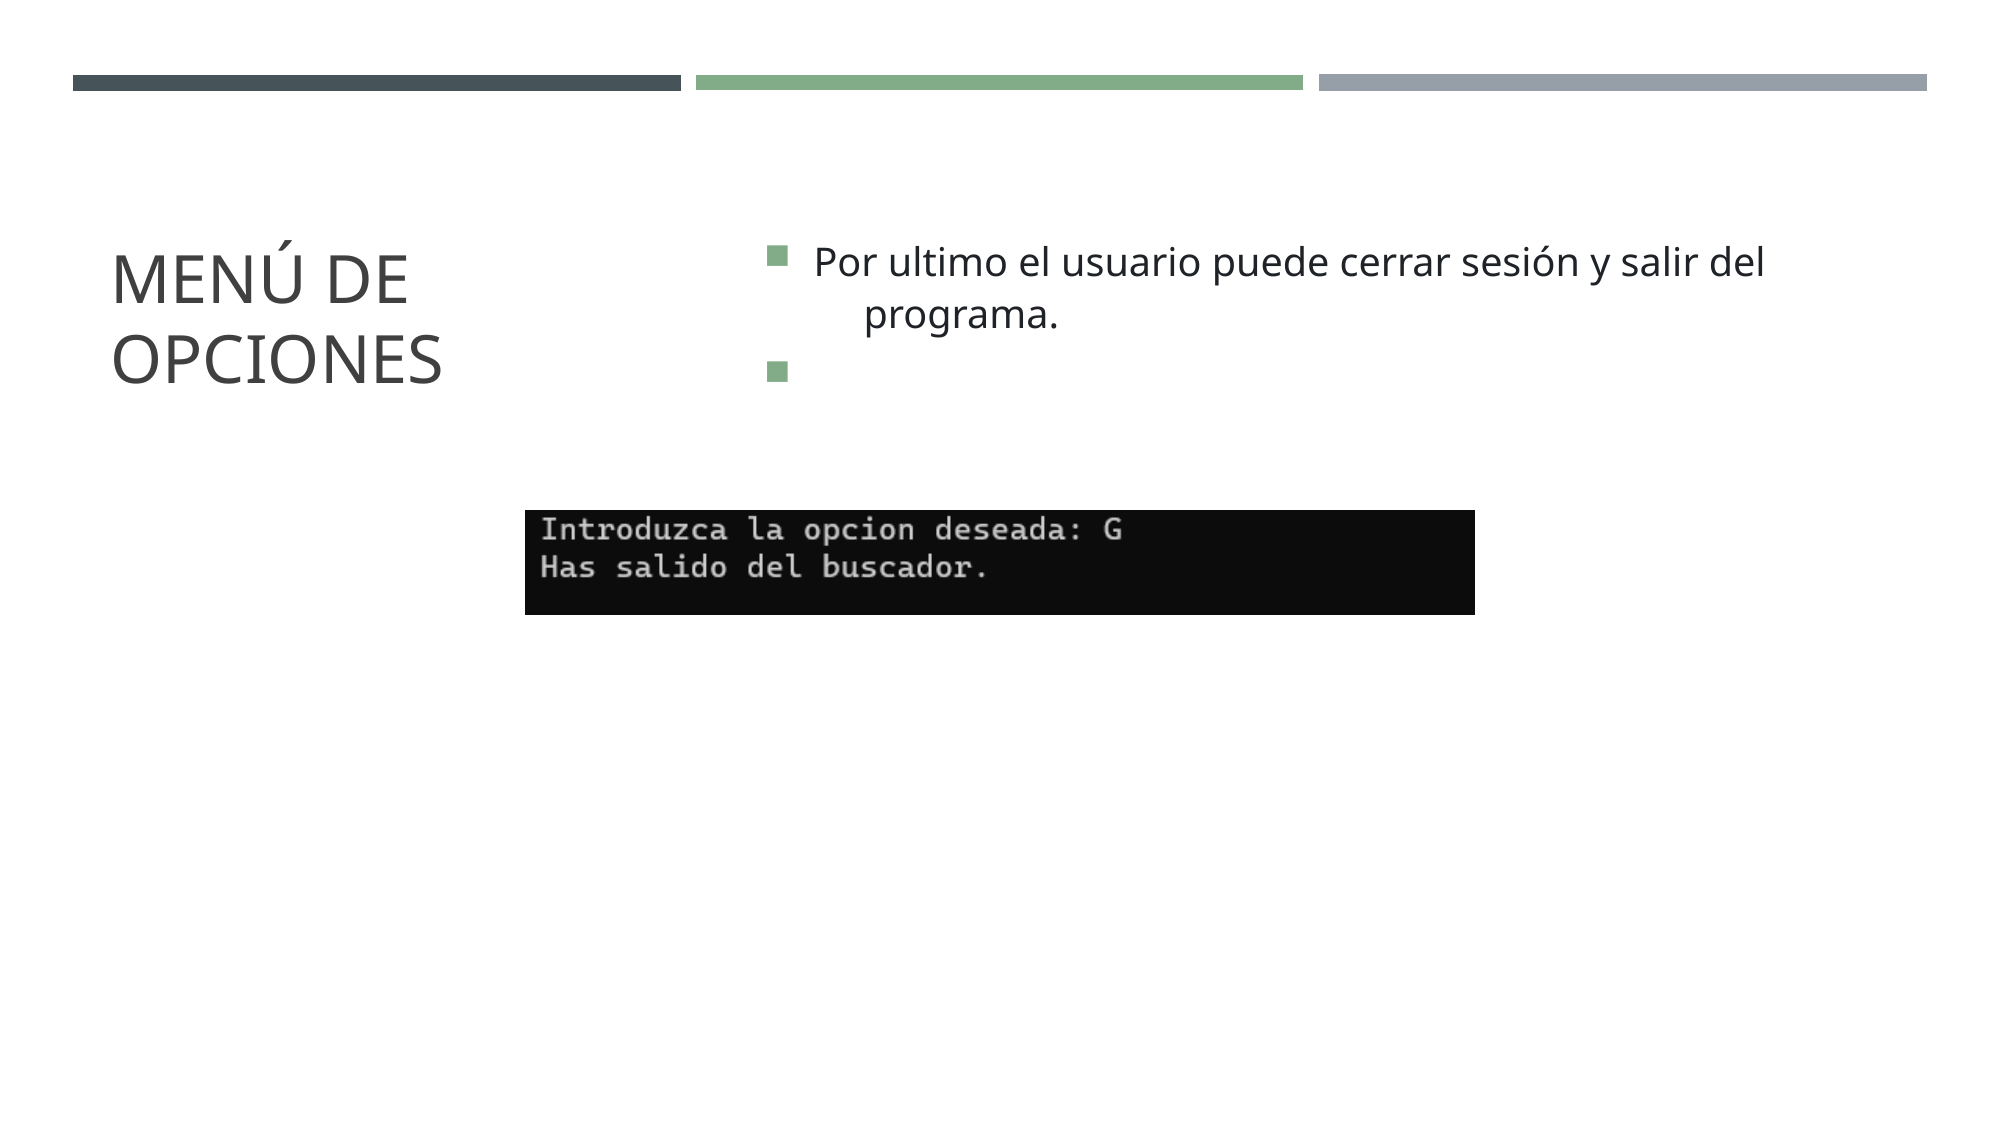

# Menú de opciones
Por ultimo el usuario puede cerrar sesión y salir del programa.